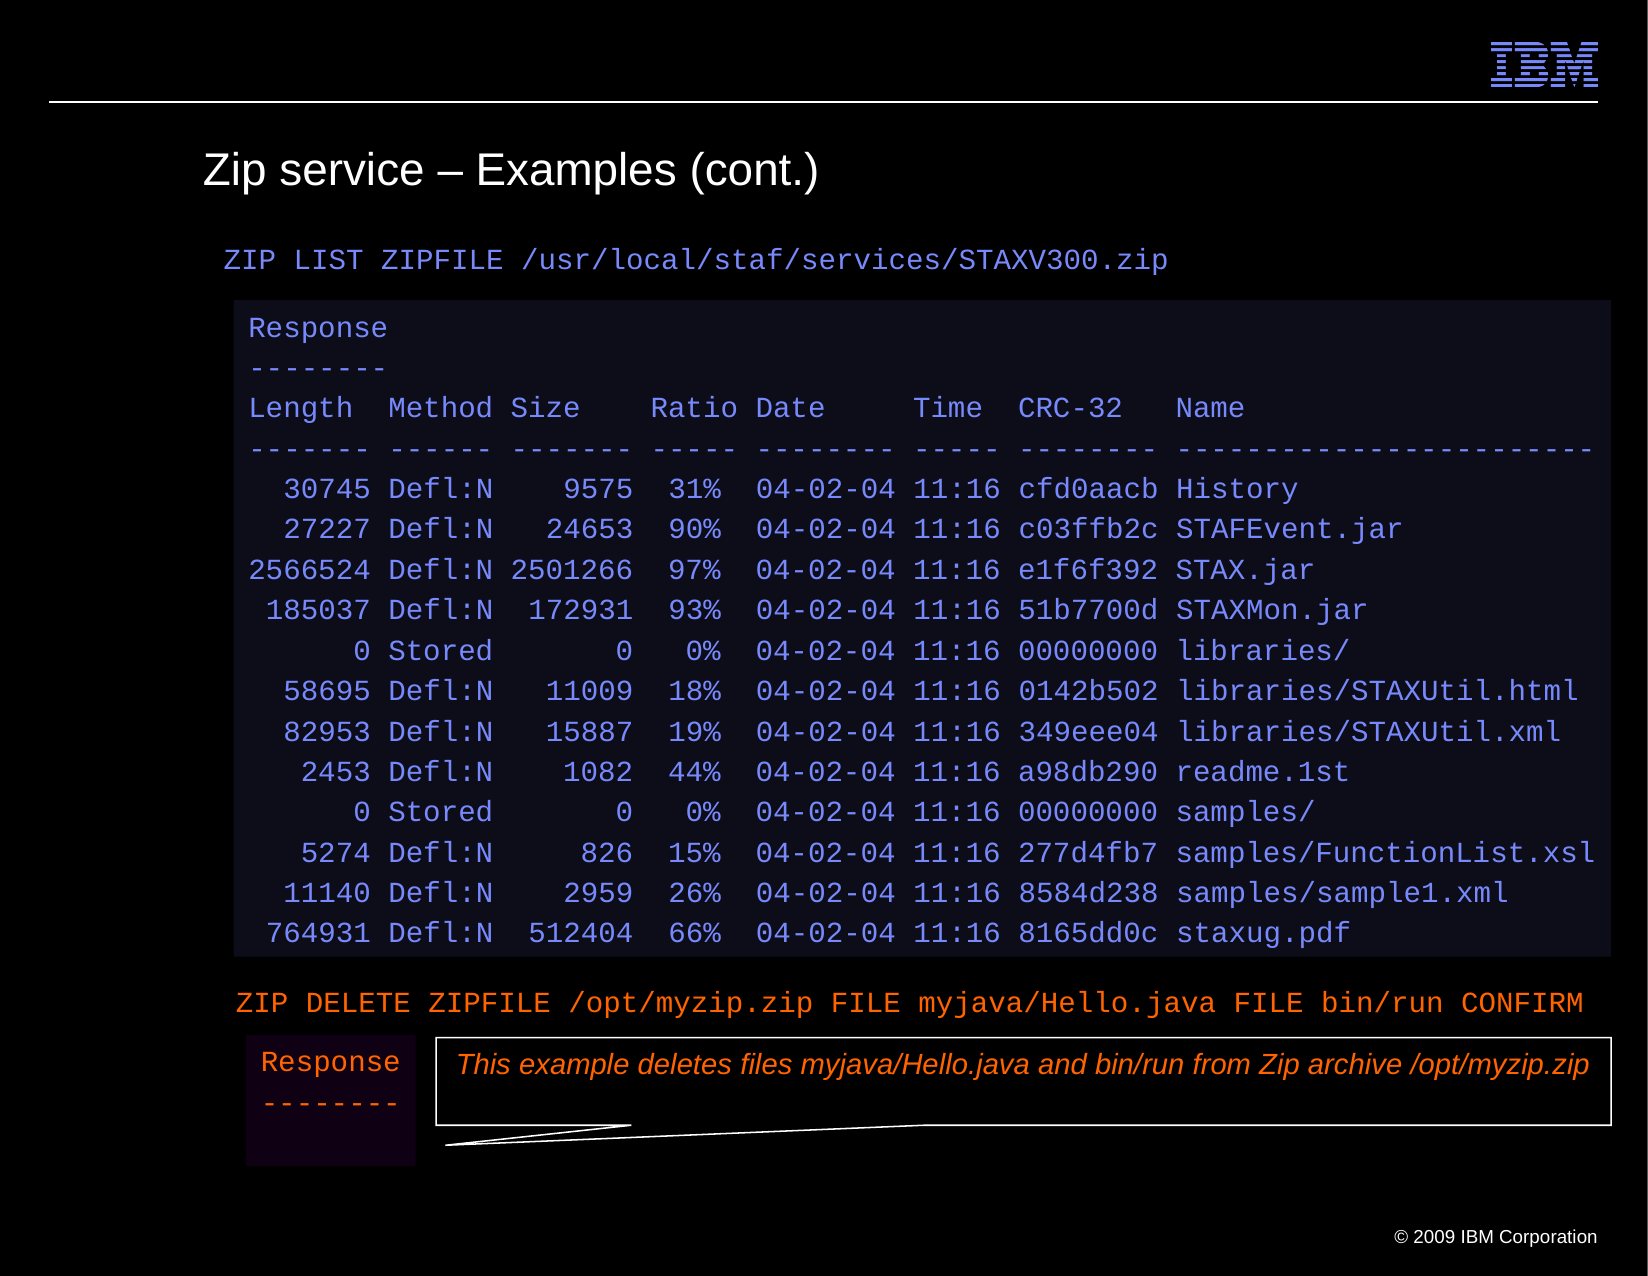

# Zip service – Examples (cont.)
ZIP LIST ZIPFILE /usr/local/staf/services/STAXV300.zip
Response
--------
Length Method Size Ratio Date Time CRC-32 Name
------- ------ ------- ----- -------- ----- -------- ------------------------
 30745 Defl:N 9575 31% 04-02-04 11:16 cfd0aacb History
 27227 Defl:N 24653 90% 04-02-04 11:16 c03ffb2c STAFEvent.jar
2566524 Defl:N 2501266 97% 04-02-04 11:16 e1f6f392 STAX.jar
 185037 Defl:N 172931 93% 04-02-04 11:16 51b7700d STAXMon.jar
 0 Stored 0 0% 04-02-04 11:16 00000000 libraries/
 58695 Defl:N 11009 18% 04-02-04 11:16 0142b502 libraries/STAXUtil.html
 82953 Defl:N 15887 19% 04-02-04 11:16 349eee04 libraries/STAXUtil.xml
 2453 Defl:N 1082 44% 04-02-04 11:16 a98db290 readme.1st
 0 Stored 0 0% 04-02-04 11:16 00000000 samples/
 5274 Defl:N 826 15% 04-02-04 11:16 277d4fb7 samples/FunctionList.xsl
 11140 Defl:N 2959 26% 04-02-04 11:16 8584d238 samples/sample1.xml
 764931 Defl:N 512404 66% 04-02-04 11:16 8165dd0c staxug.pdf
ZIP DELETE ZIPFILE /opt/myzip.zip FILE myjava/Hello.java FILE bin/run CONFIRM
Response
--------
This example deletes files myjava/Hello.java and bin/run from Zip archive /opt/myzip.zip